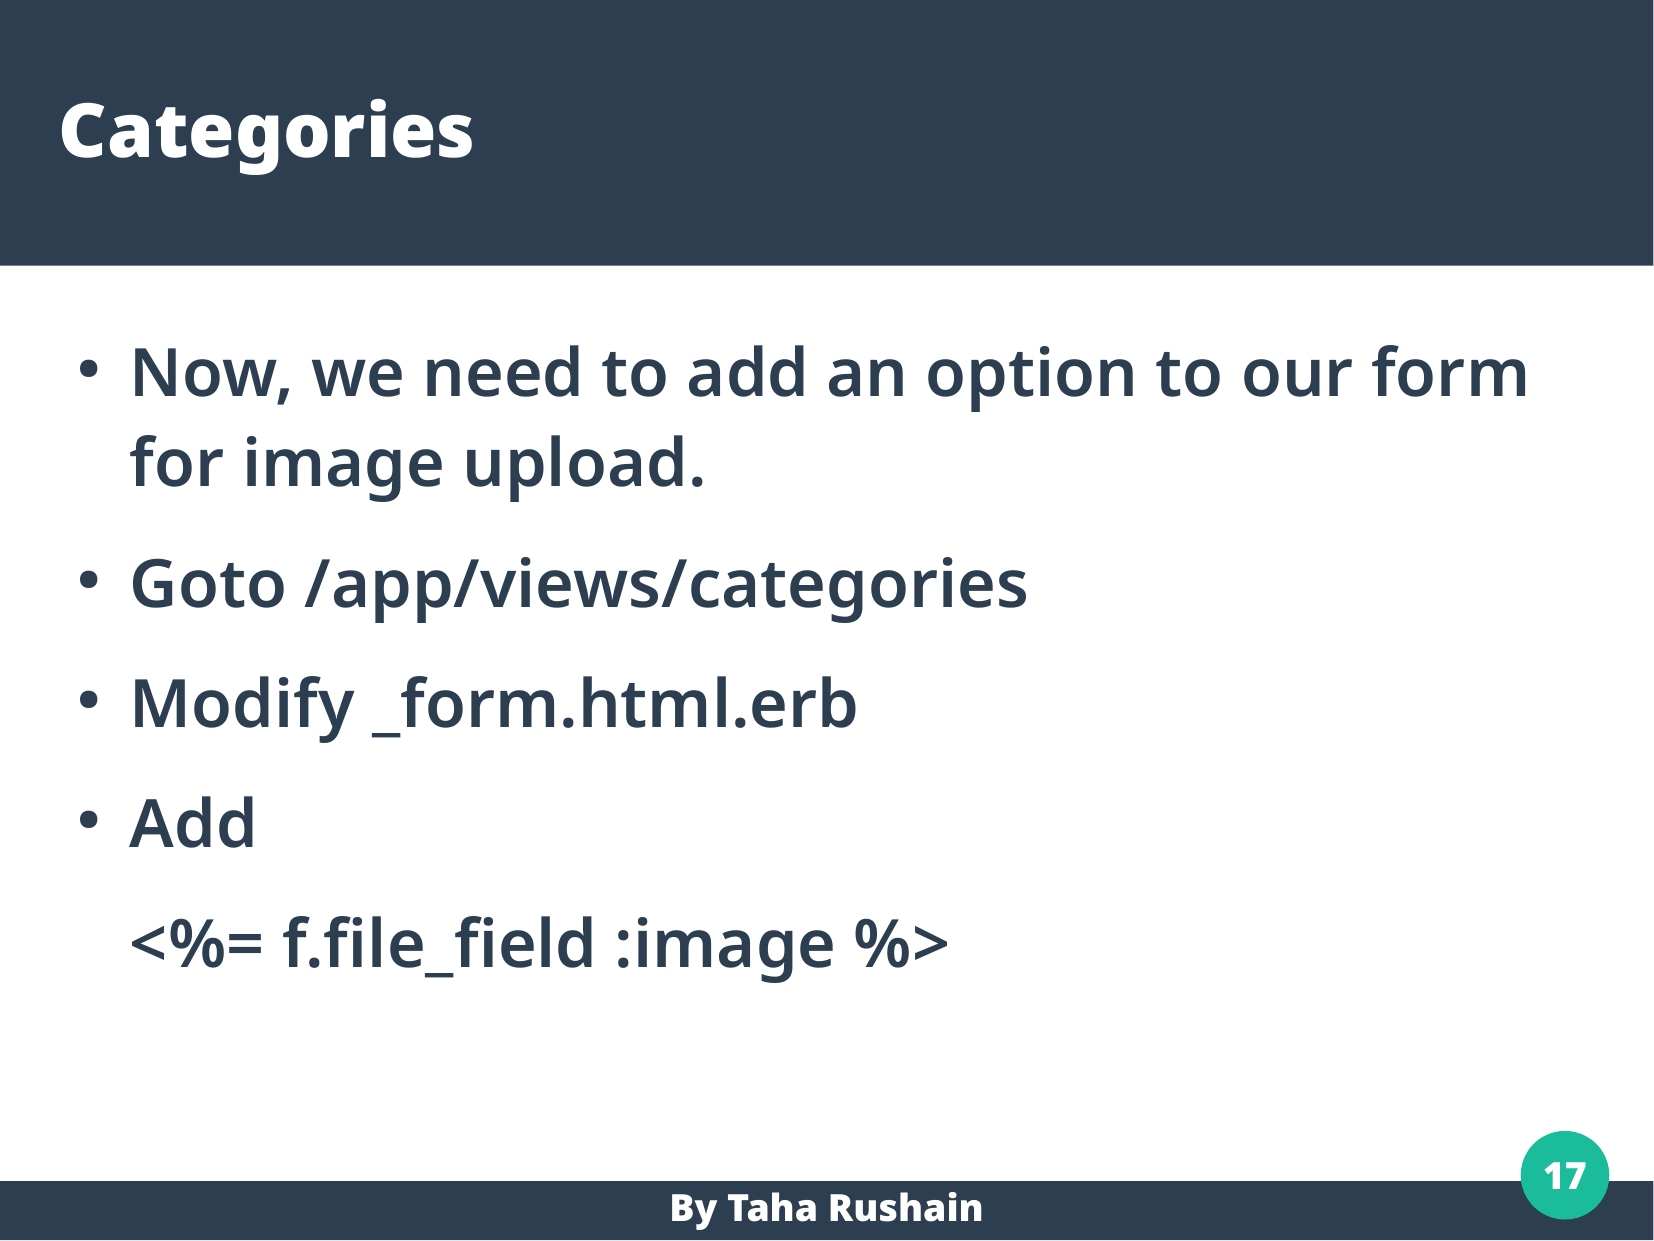

# Categories
Now, we need to add an option to our form for image upload.
Goto /app/views/categories
Modify _form.html.erb
Add
<%= f.file_field :image %>
17
By Taha Rushain